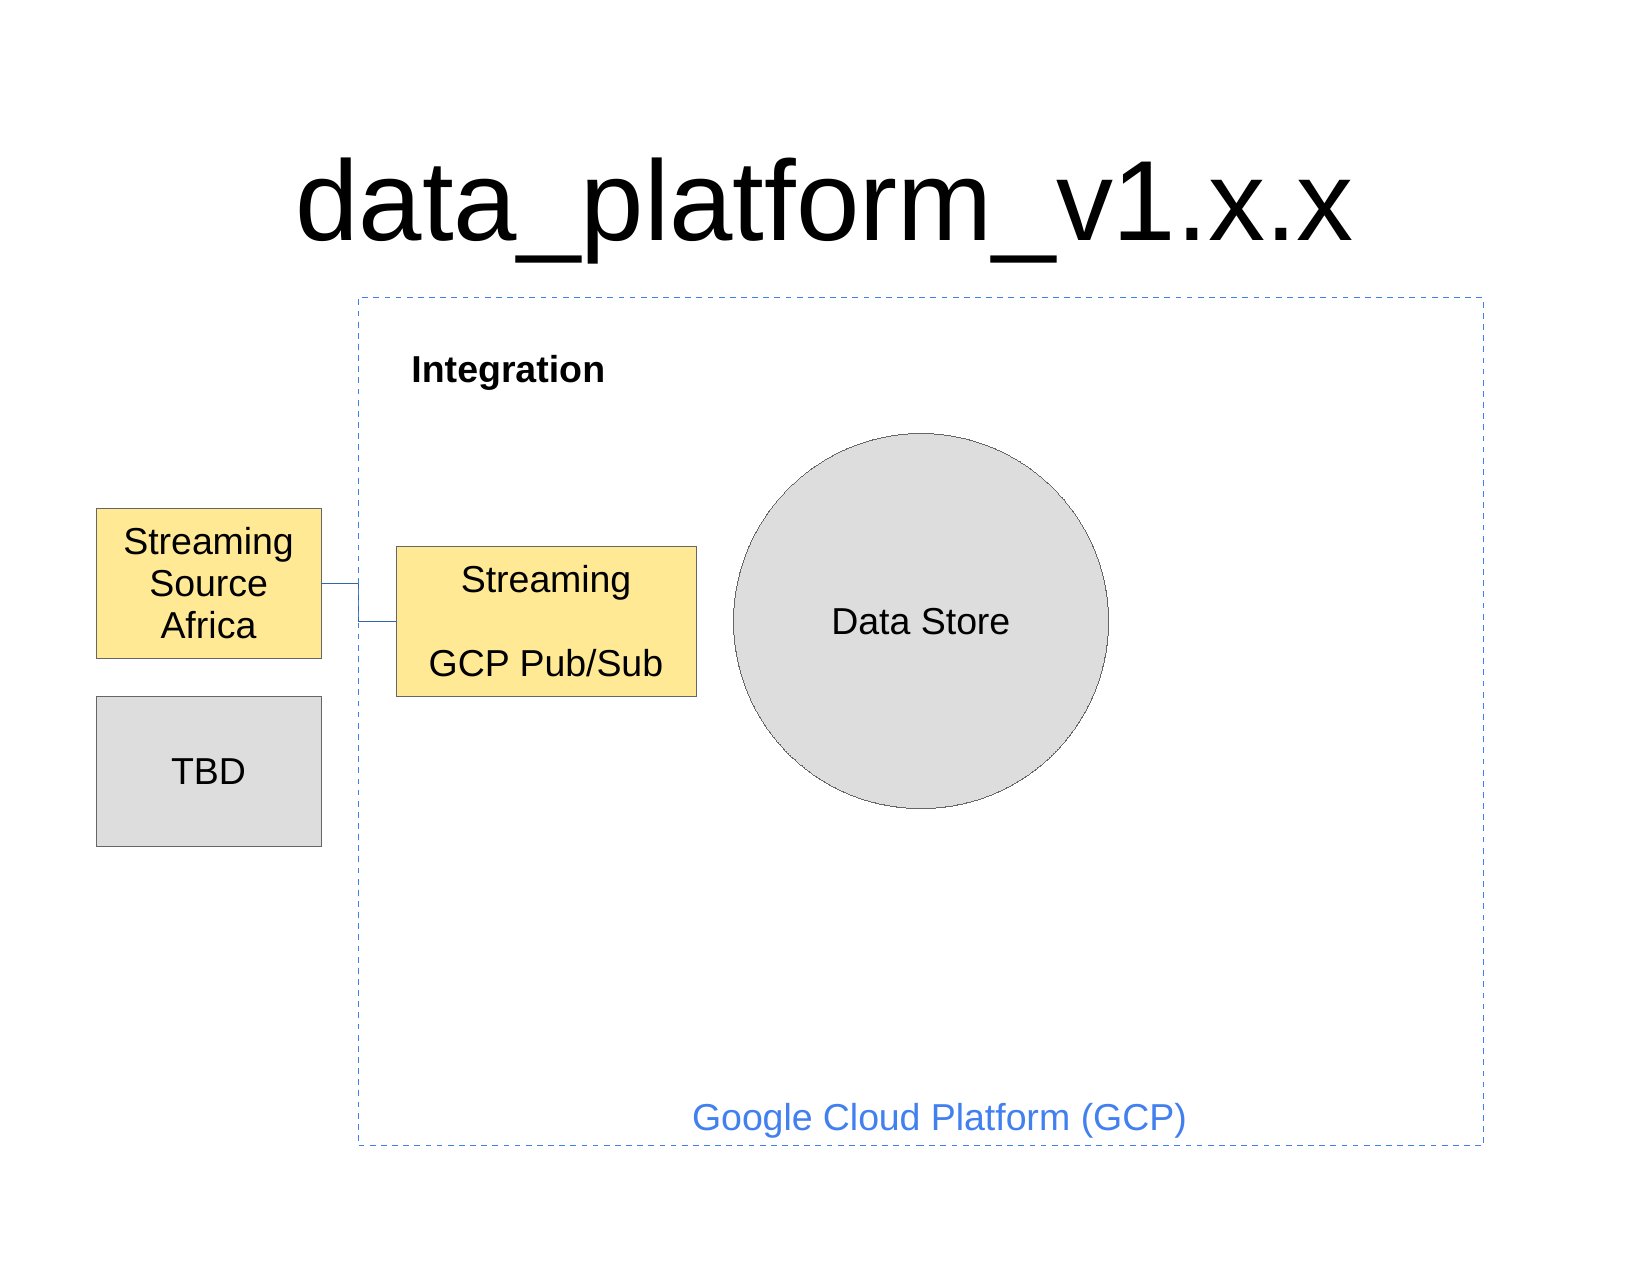

# data_platform_v1.x.x
Integration
Data Store
Streaming
Source
Africa
Streaming
GCP Pub/Sub
TBD
Google Cloud Platform (GCP)